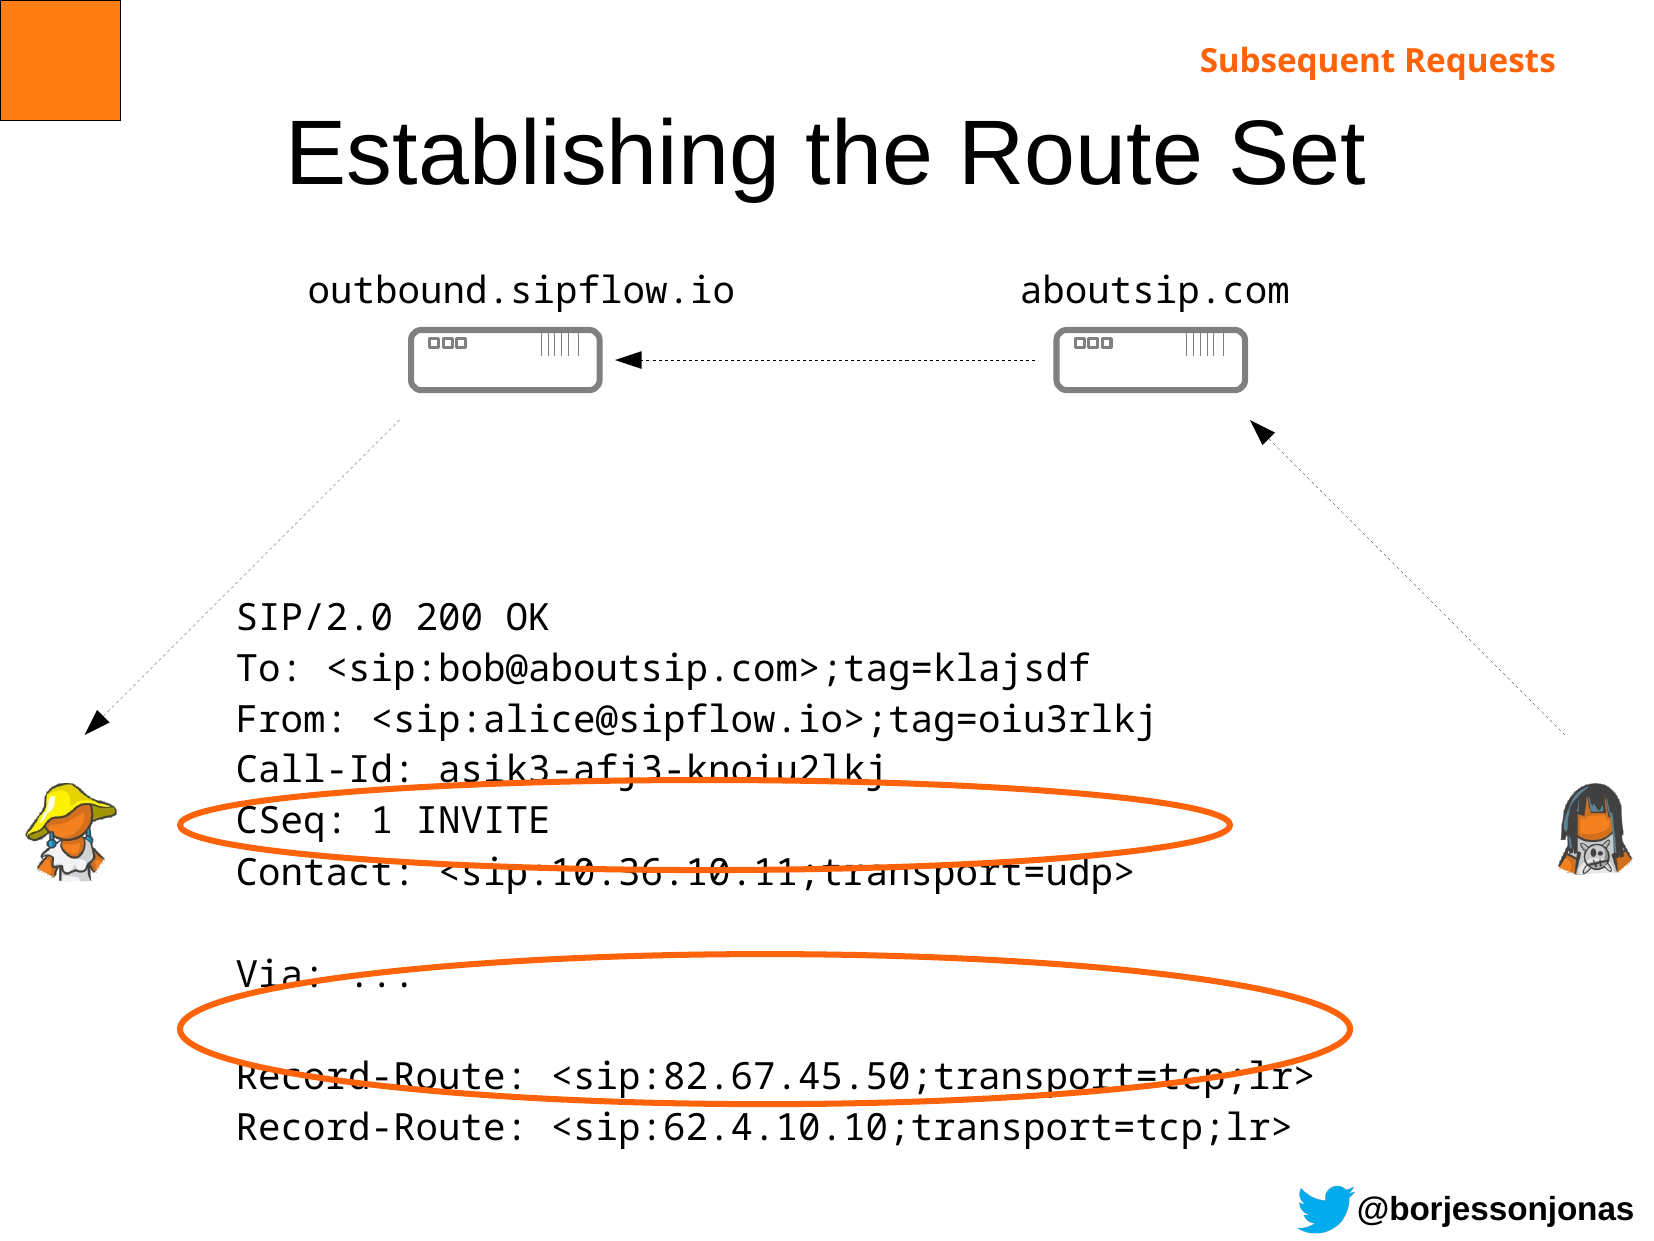

Subsequent Requests
# Establishing the Route Set
outbound.sipflow.io
aboutsip.com
SIP/2.0 200 OK
To: <sip:bob@aboutsip.com>;tag=klajsdf
From: <sip:alice@sipflow.io>;tag=oiu3rlkj
Call-Id: asik3-afj3-knoiu2lkj
CSeq: 1 INVITE
Contact: <sip:10.36.10.11;transport=udp>
Via: ...
Record-Route: <sip:82.67.45.50;transport=tcp;lr>
Record-Route: <sip:62.4.10.10;transport=tcp;lr>